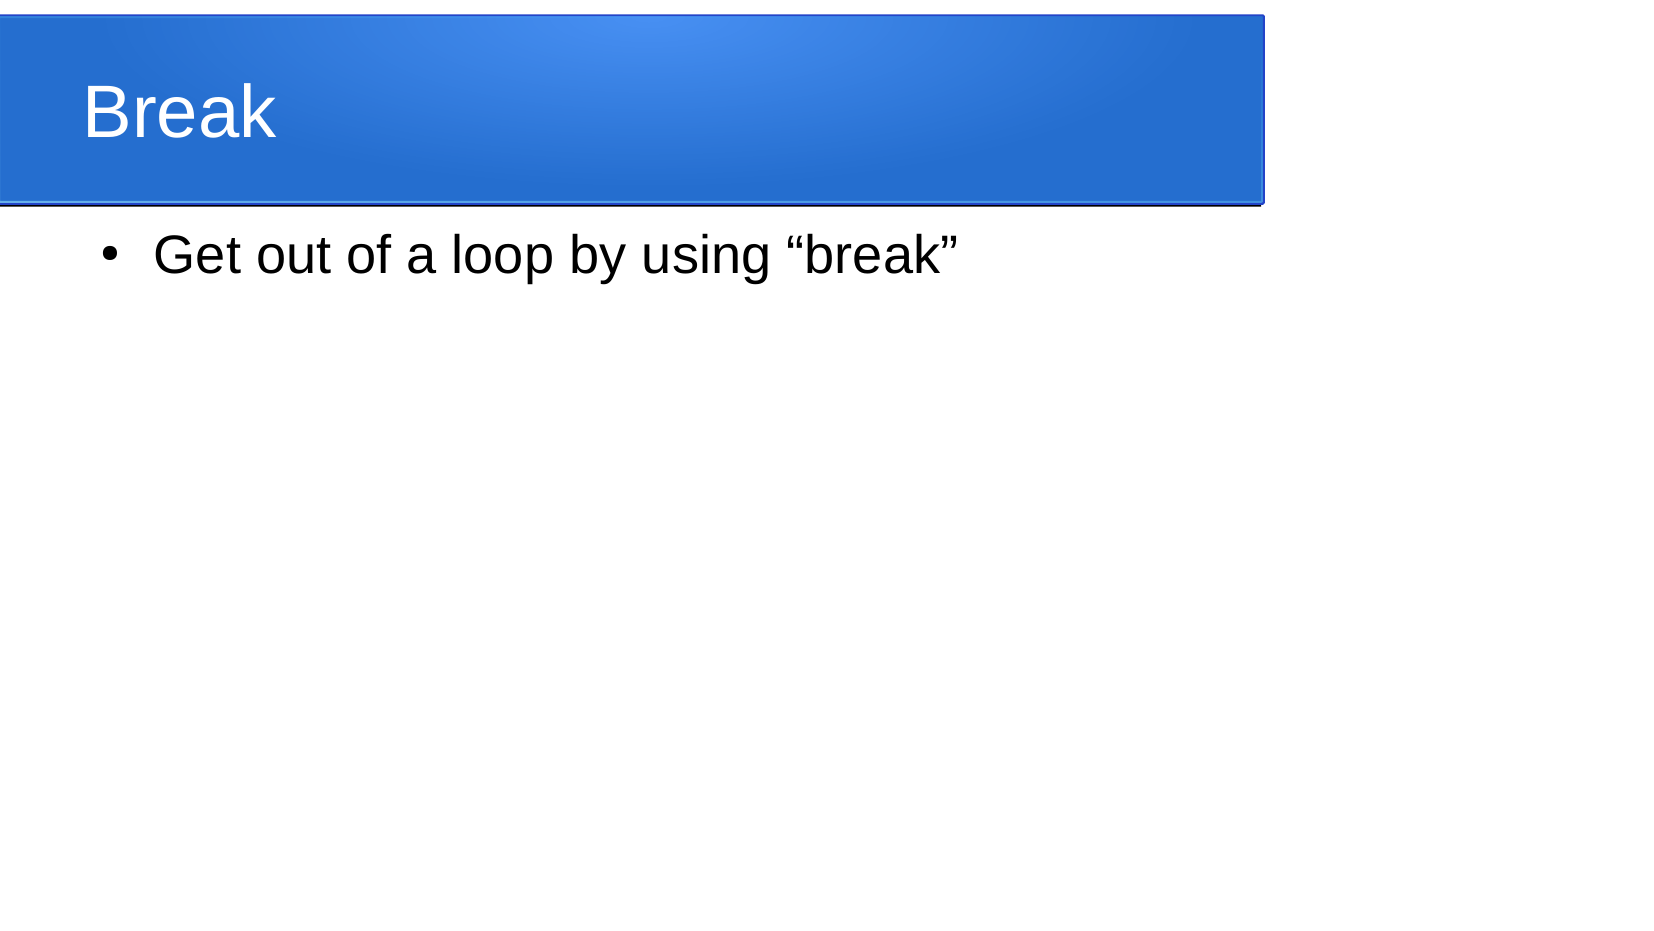

# Break
Get out of a loop by using “break”